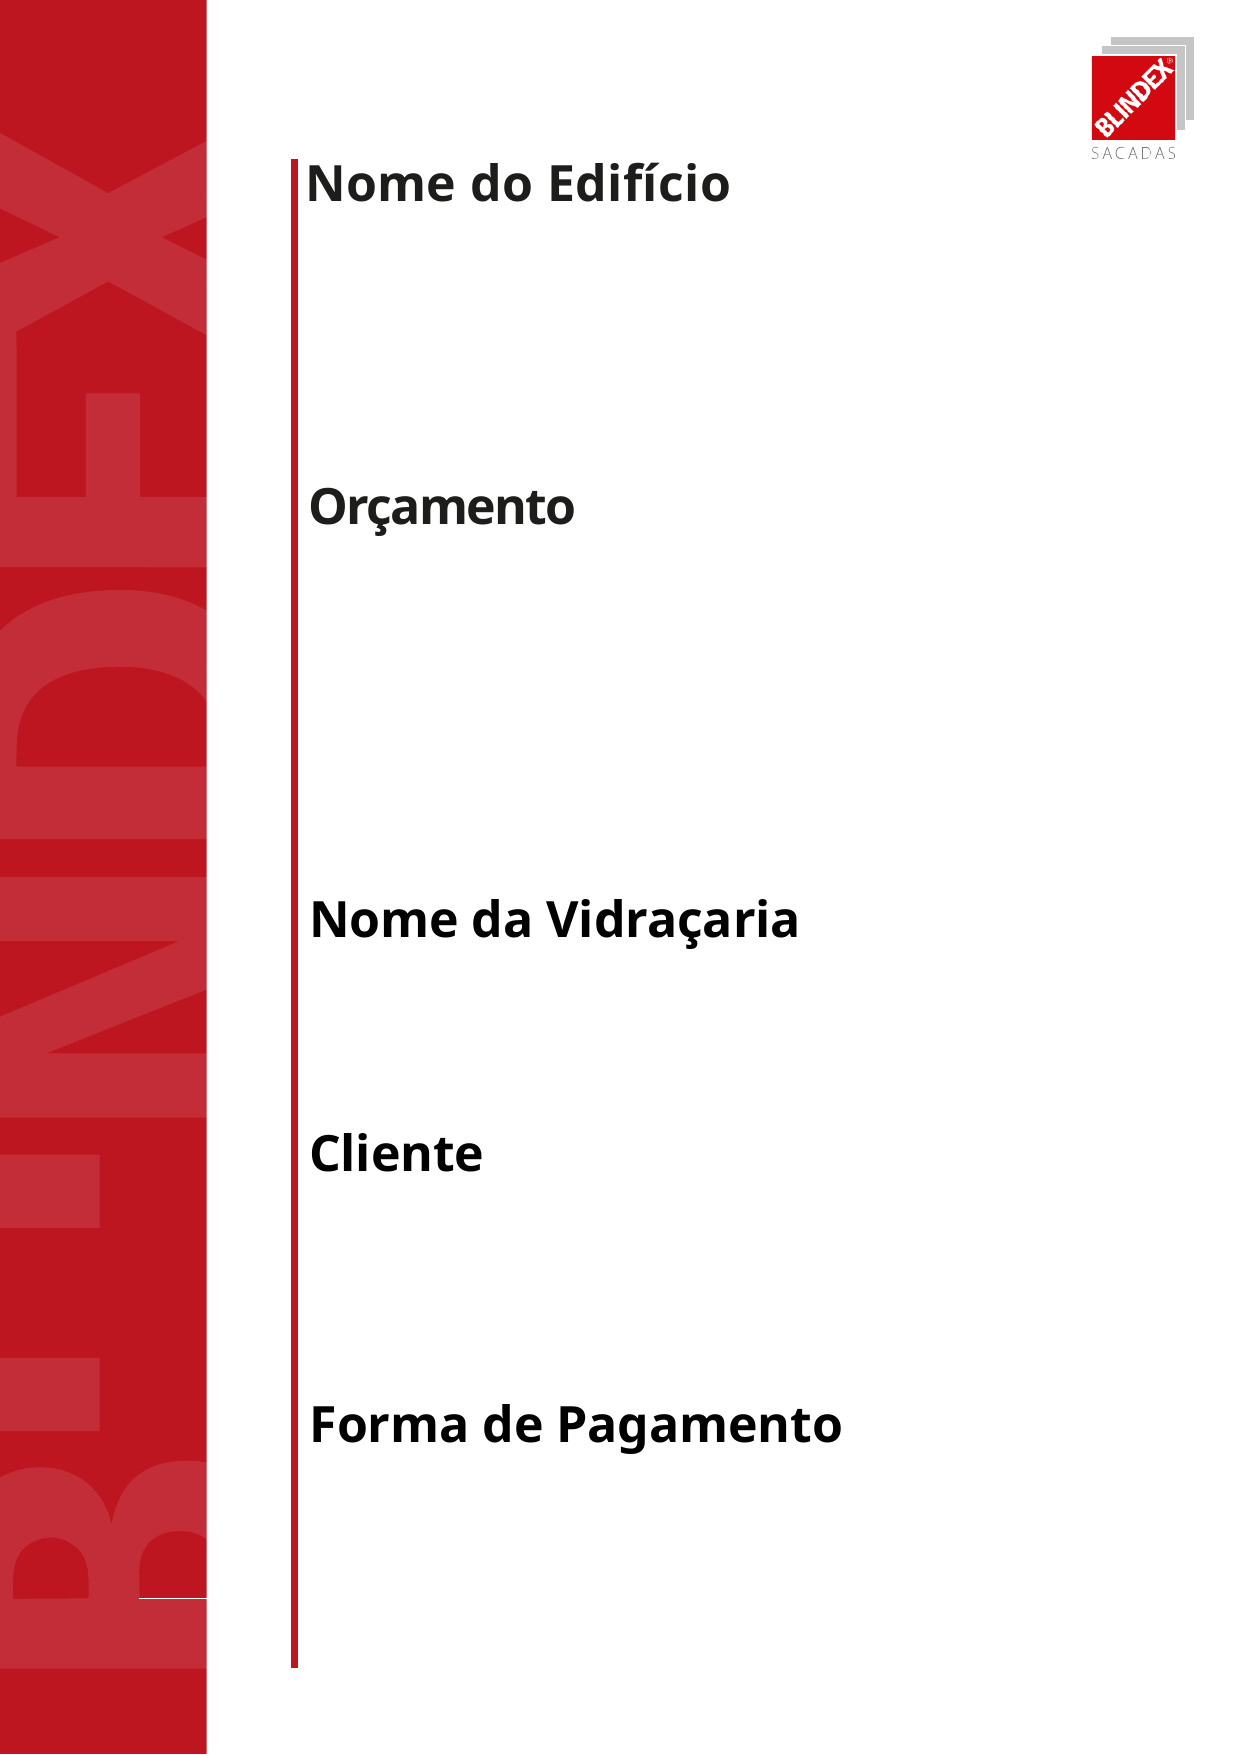

Nome do Edifício
Orçamento
Nome da Vidraçaria
Cliente
Forma de Pagamento